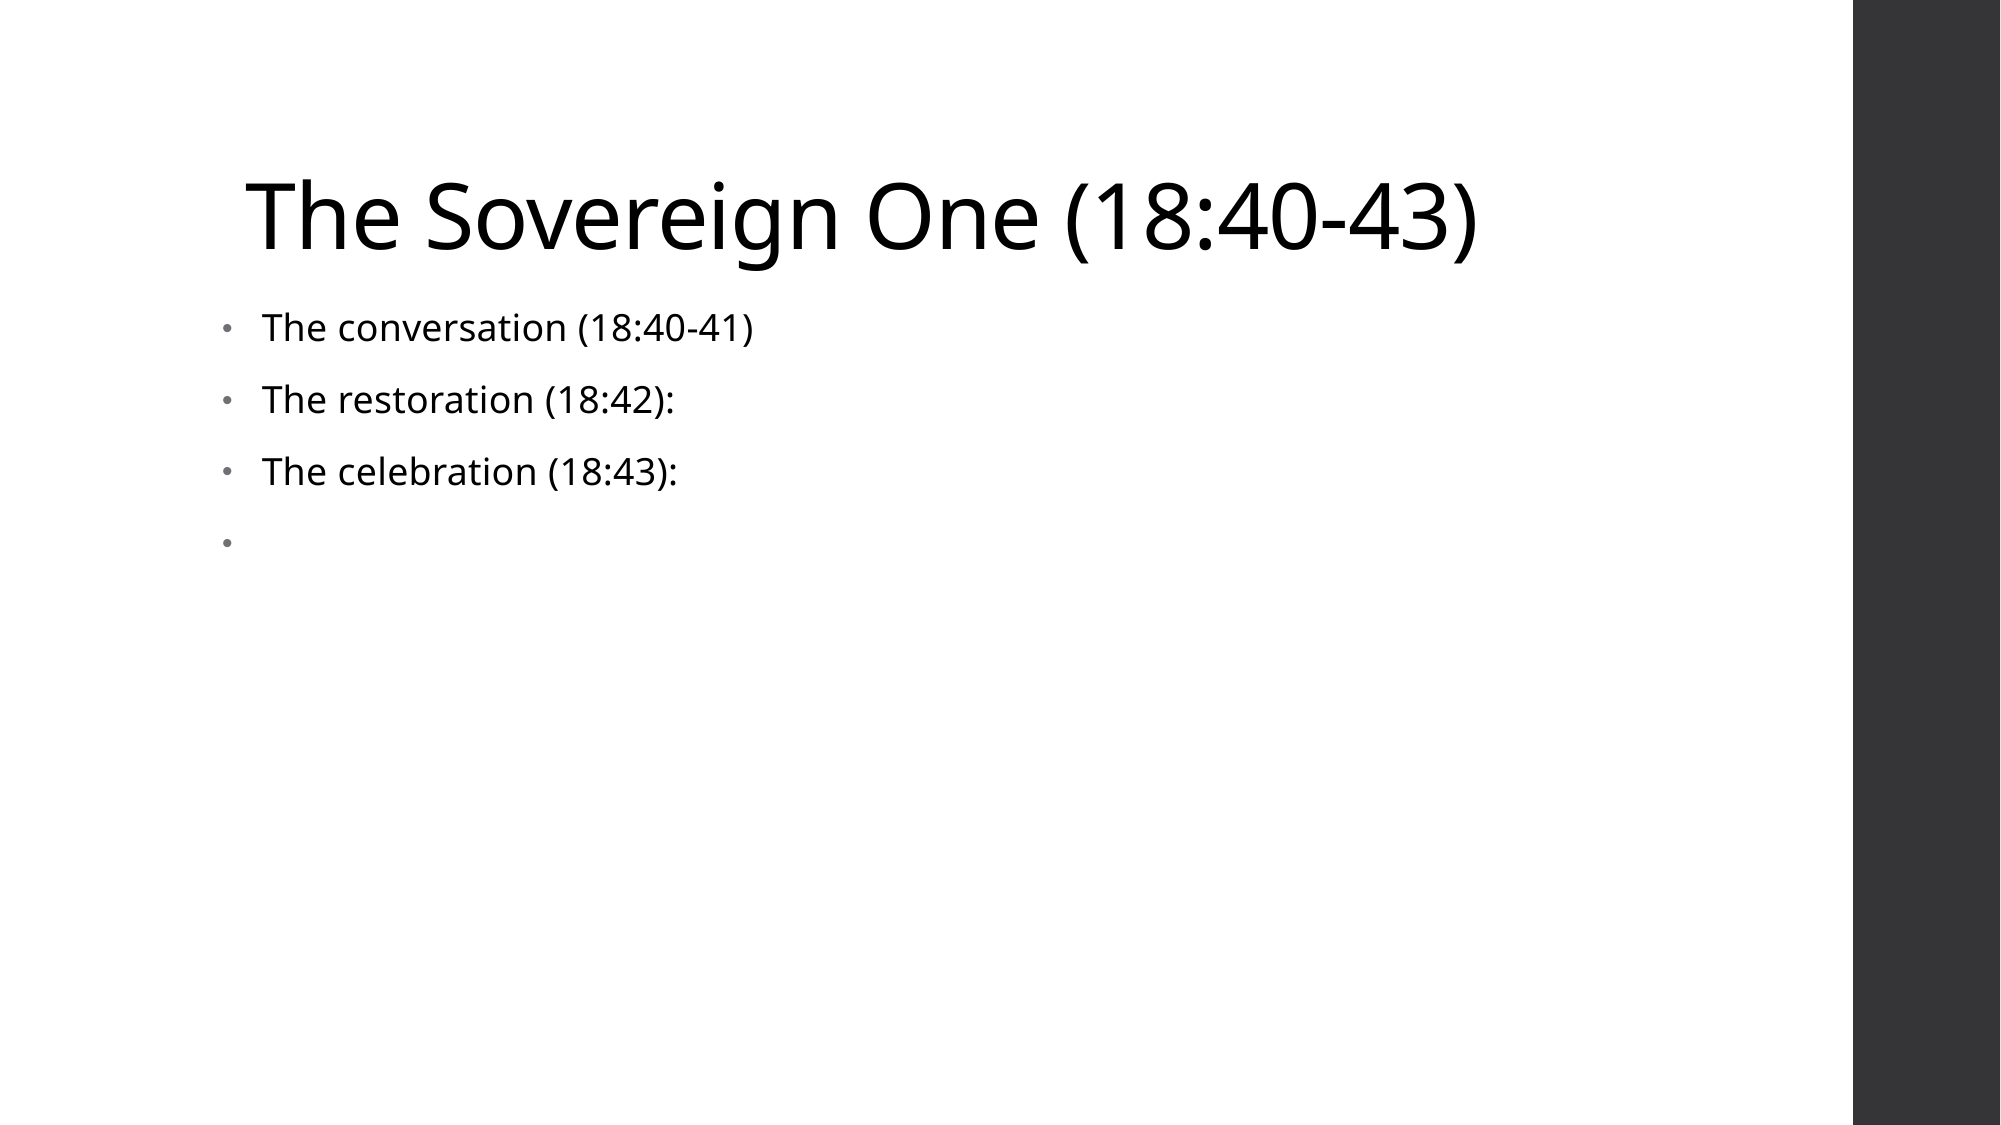

# The Sovereign One (18:40-43)
 The conversation (18:40-41)
 The restoration (18:42):
 The celebration (18:43):